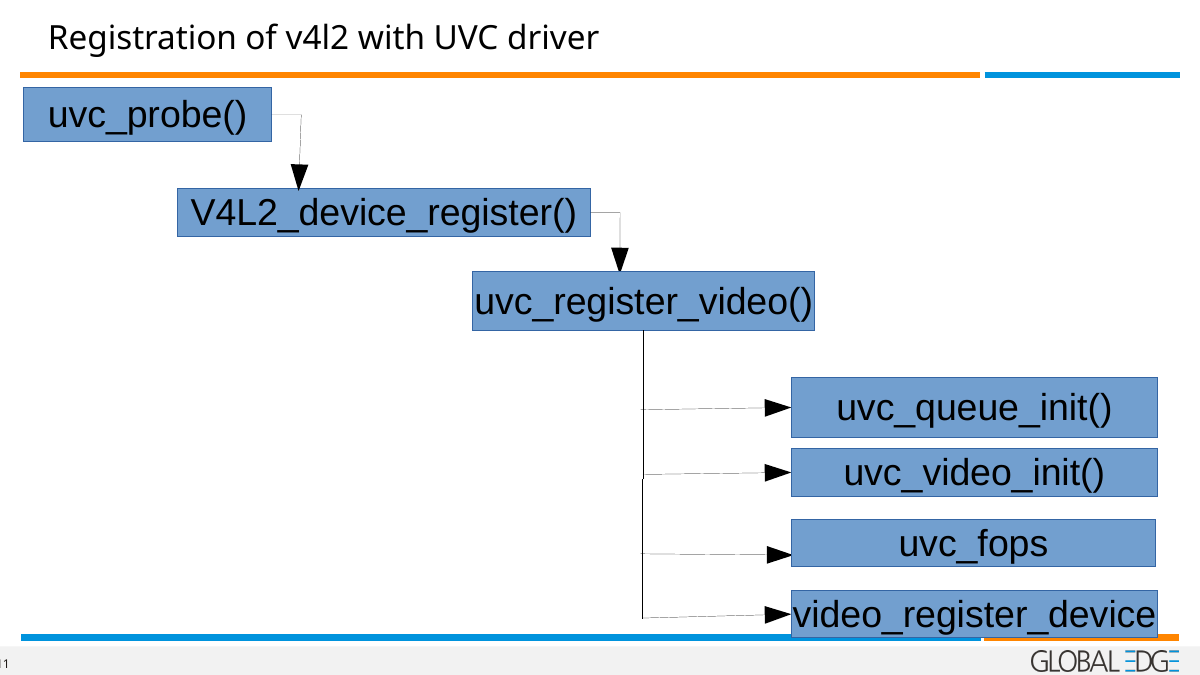

# Registration of v4l2 with UVC driver
uvc_probe()
V4L2_device_register()
uvc_register_video()
uvc_queue_init()
uvc_video_init()
uvc_fops
video_register_device